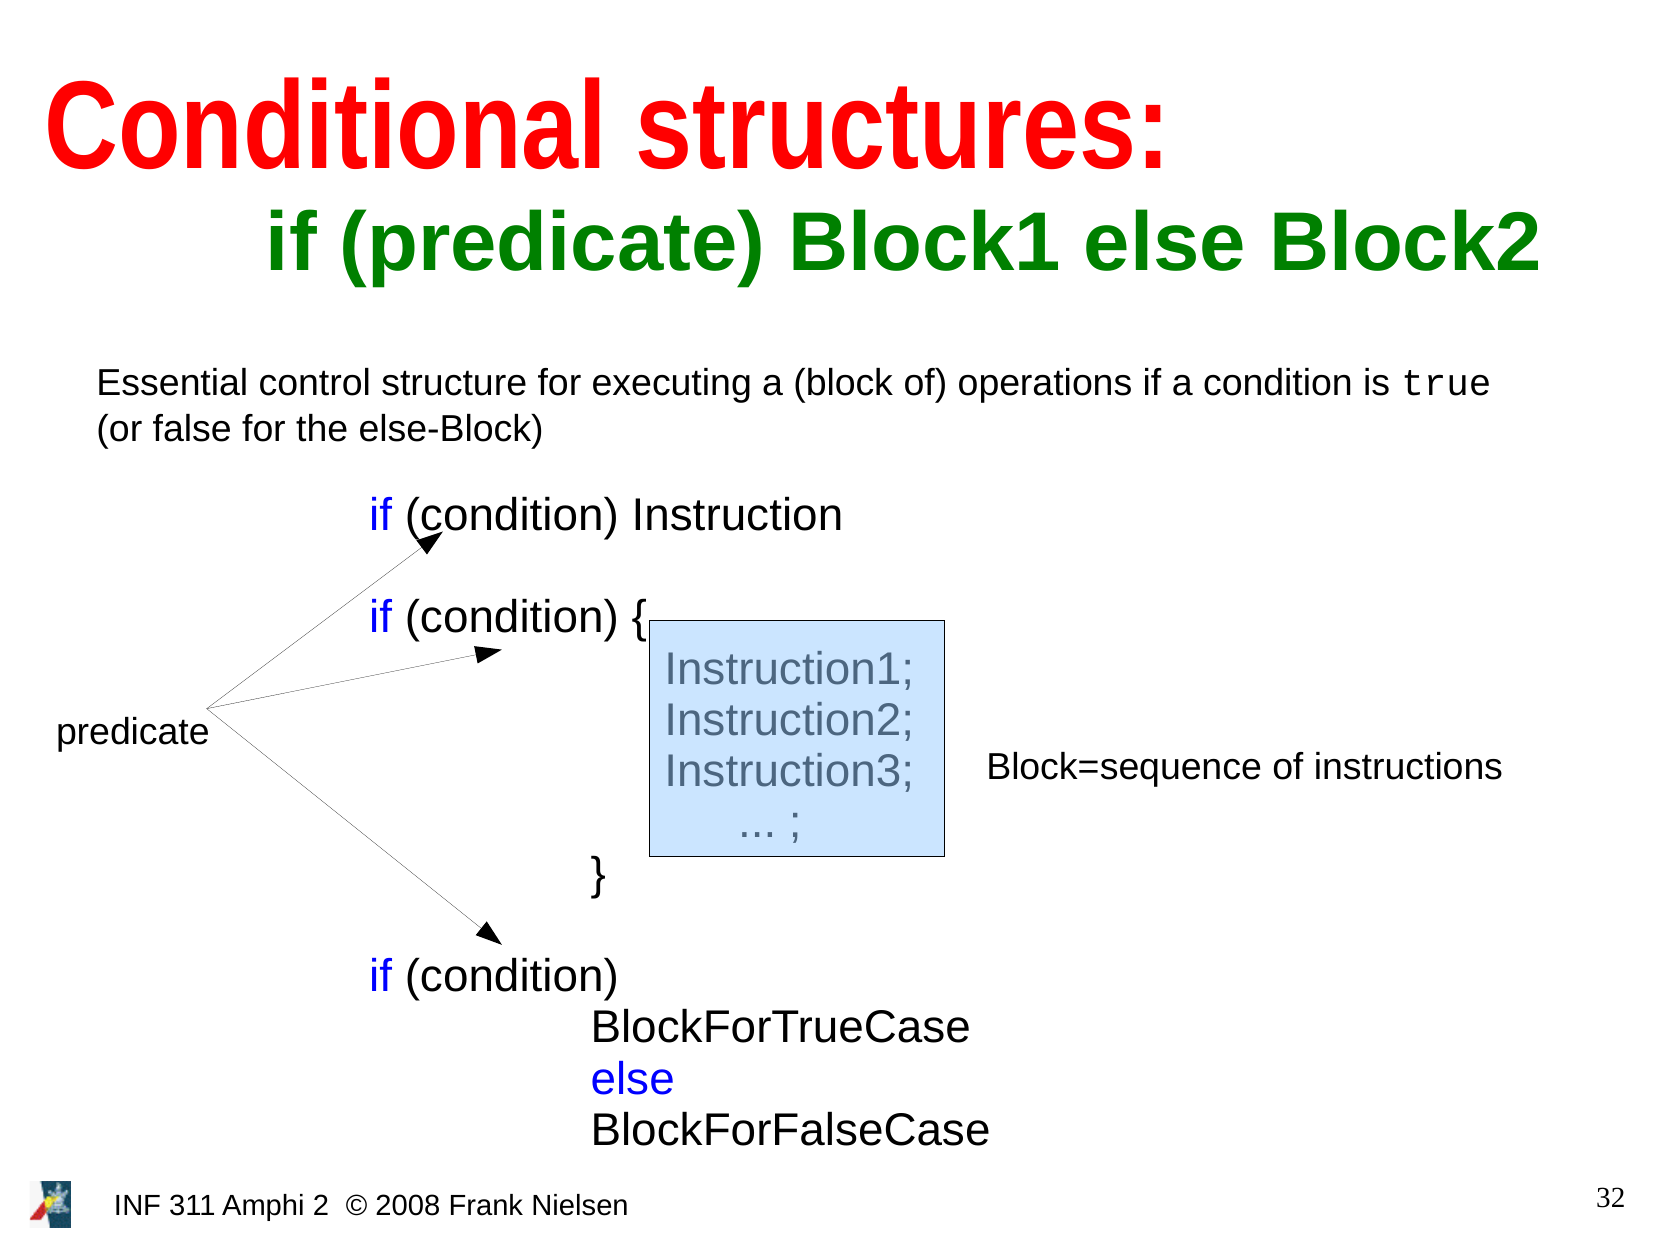

Conditional structures:
			if (predicate) Block1 else Block2
Essential control structure for executing a (block of) operations if a condition is true
(or false for the else-Block)
if (condition) Instruction
if (condition) {
				Instruction1;
				Instruction2;
				Instruction3;
					... ;
			}
if (condition)
			BlockForTrueCase
			else
			BlockForFalseCase
predicate
Block=sequence of instructions